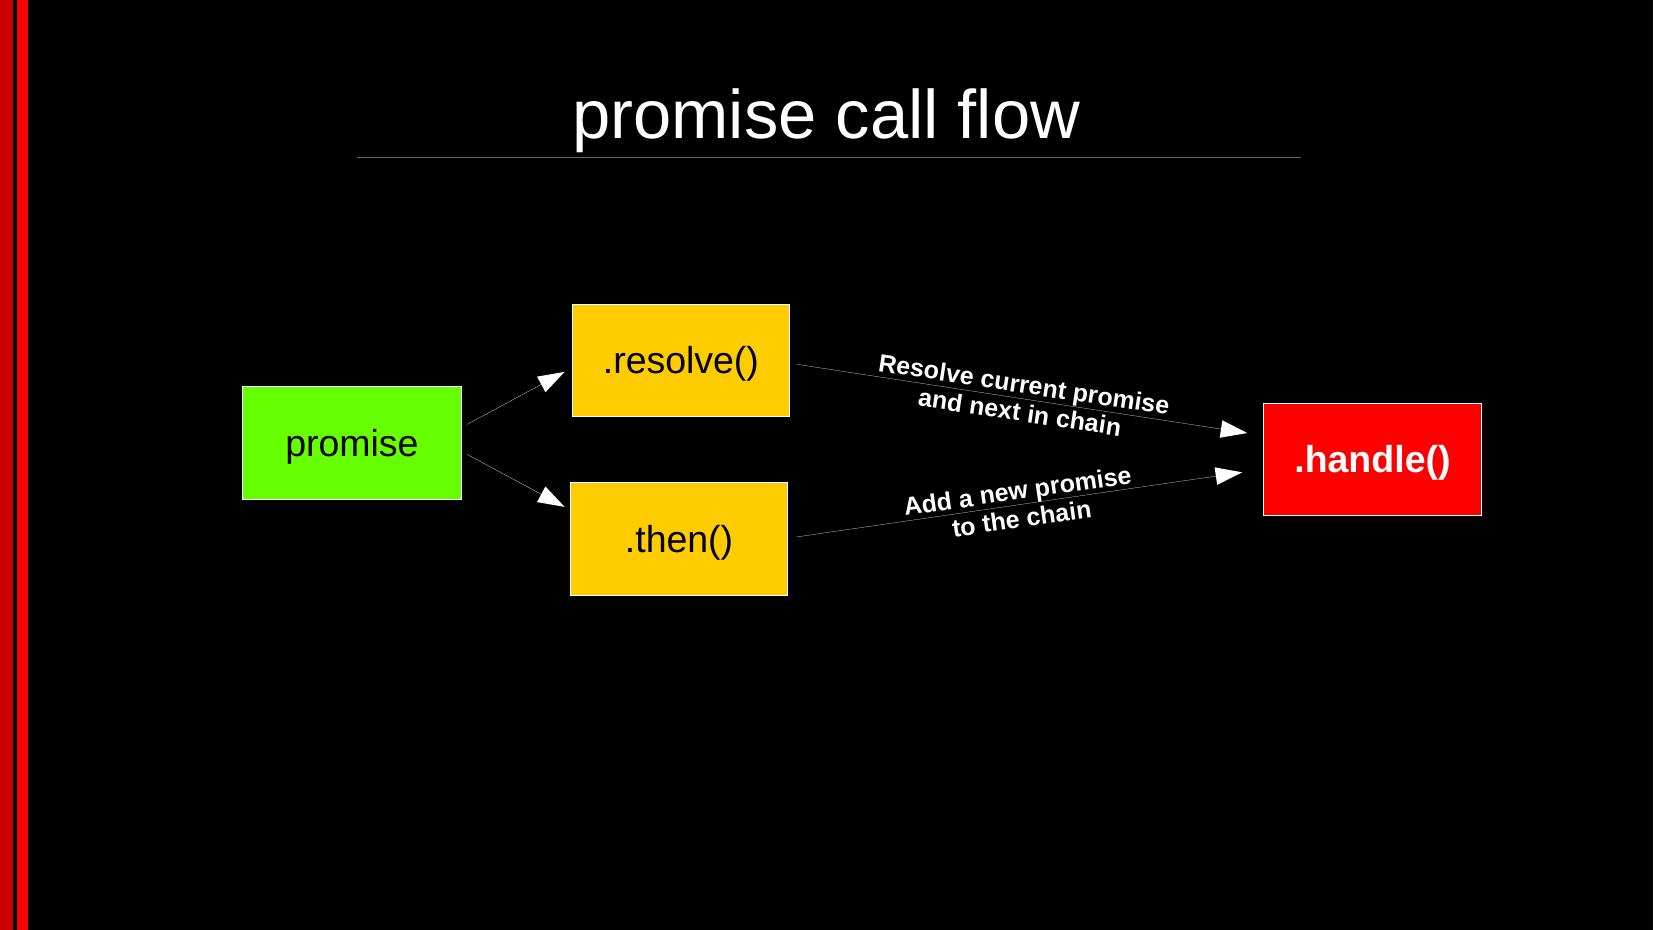

# promise call flow
.resolve()
Resolve current promise
and next in chain
promise
.handle()
Add a new promise
to the chain
.then()